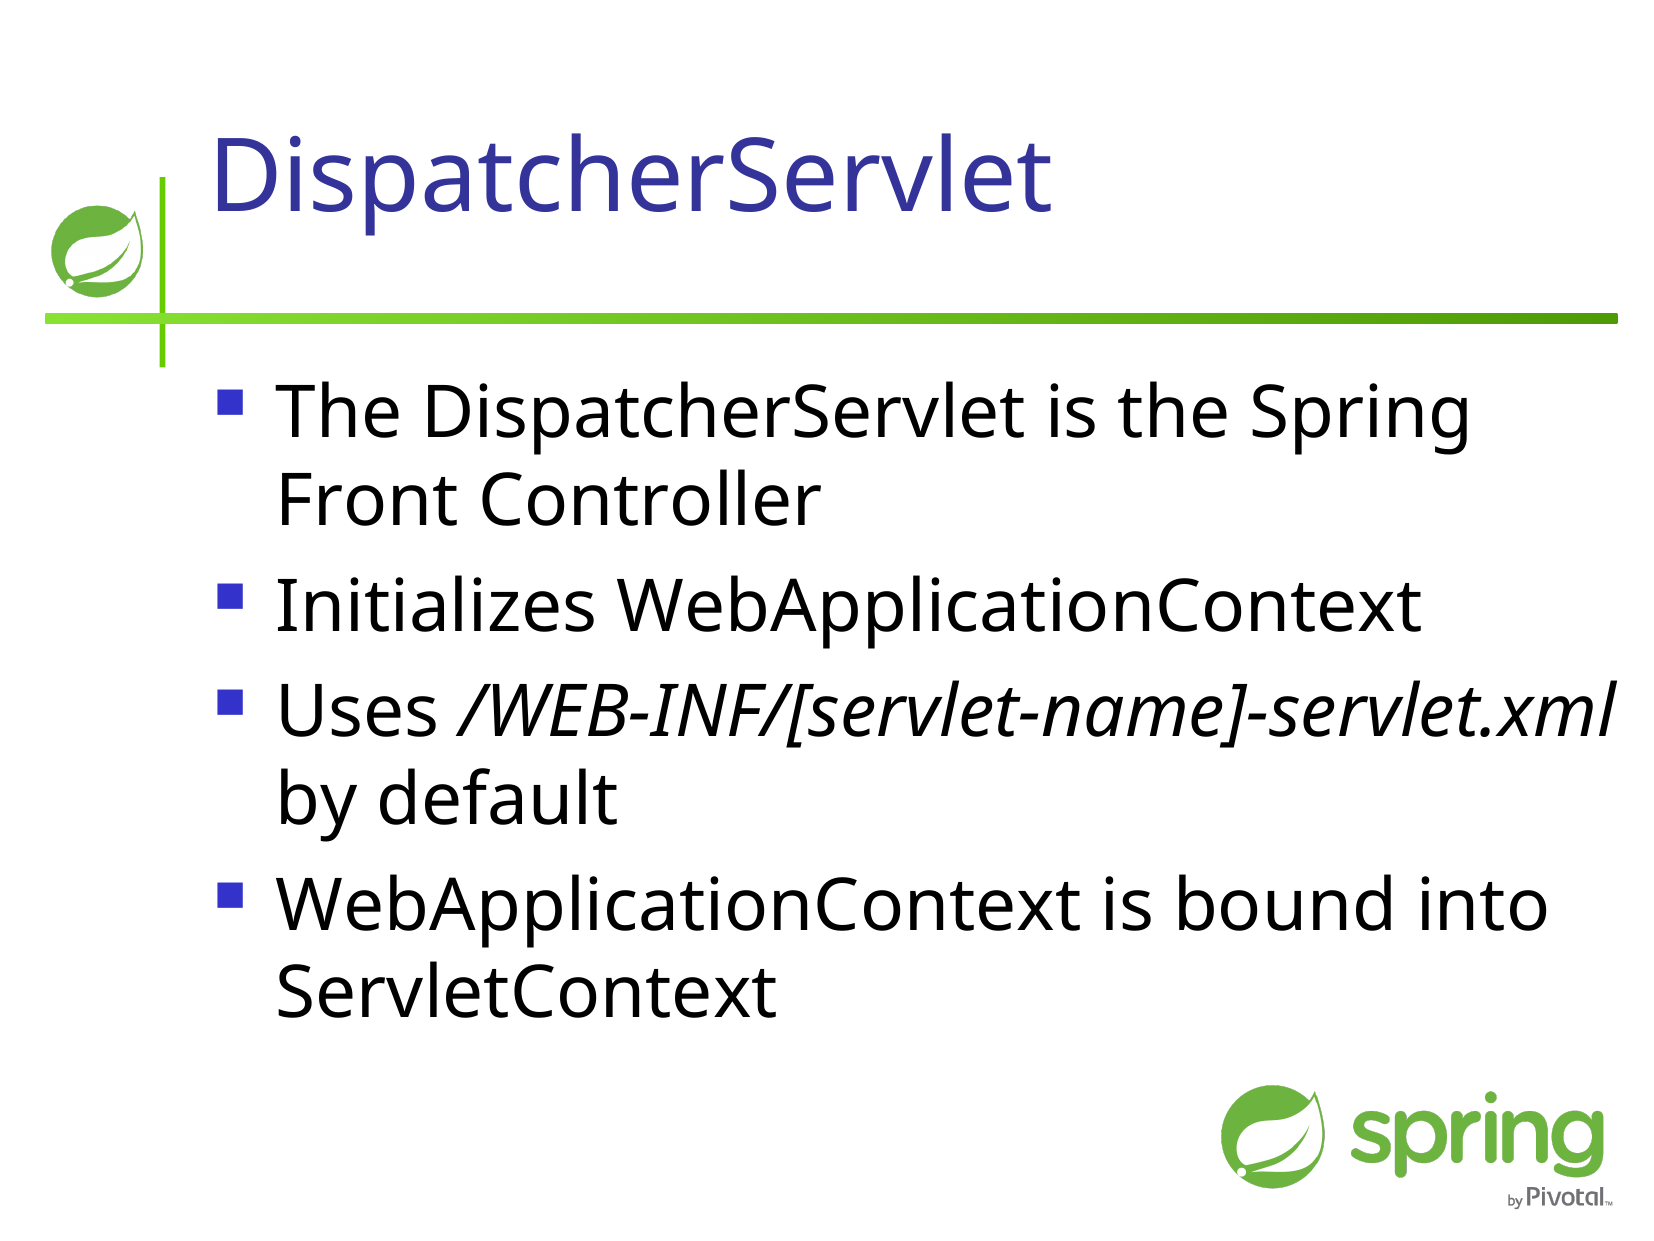

# DispatcherServlet
The DispatcherServlet is the Spring Front Controller
Initializes WebApplicationContext
Uses /WEB-INF/[servlet-name]-servlet.xml by default
WebApplicationContext is bound into ServletContext